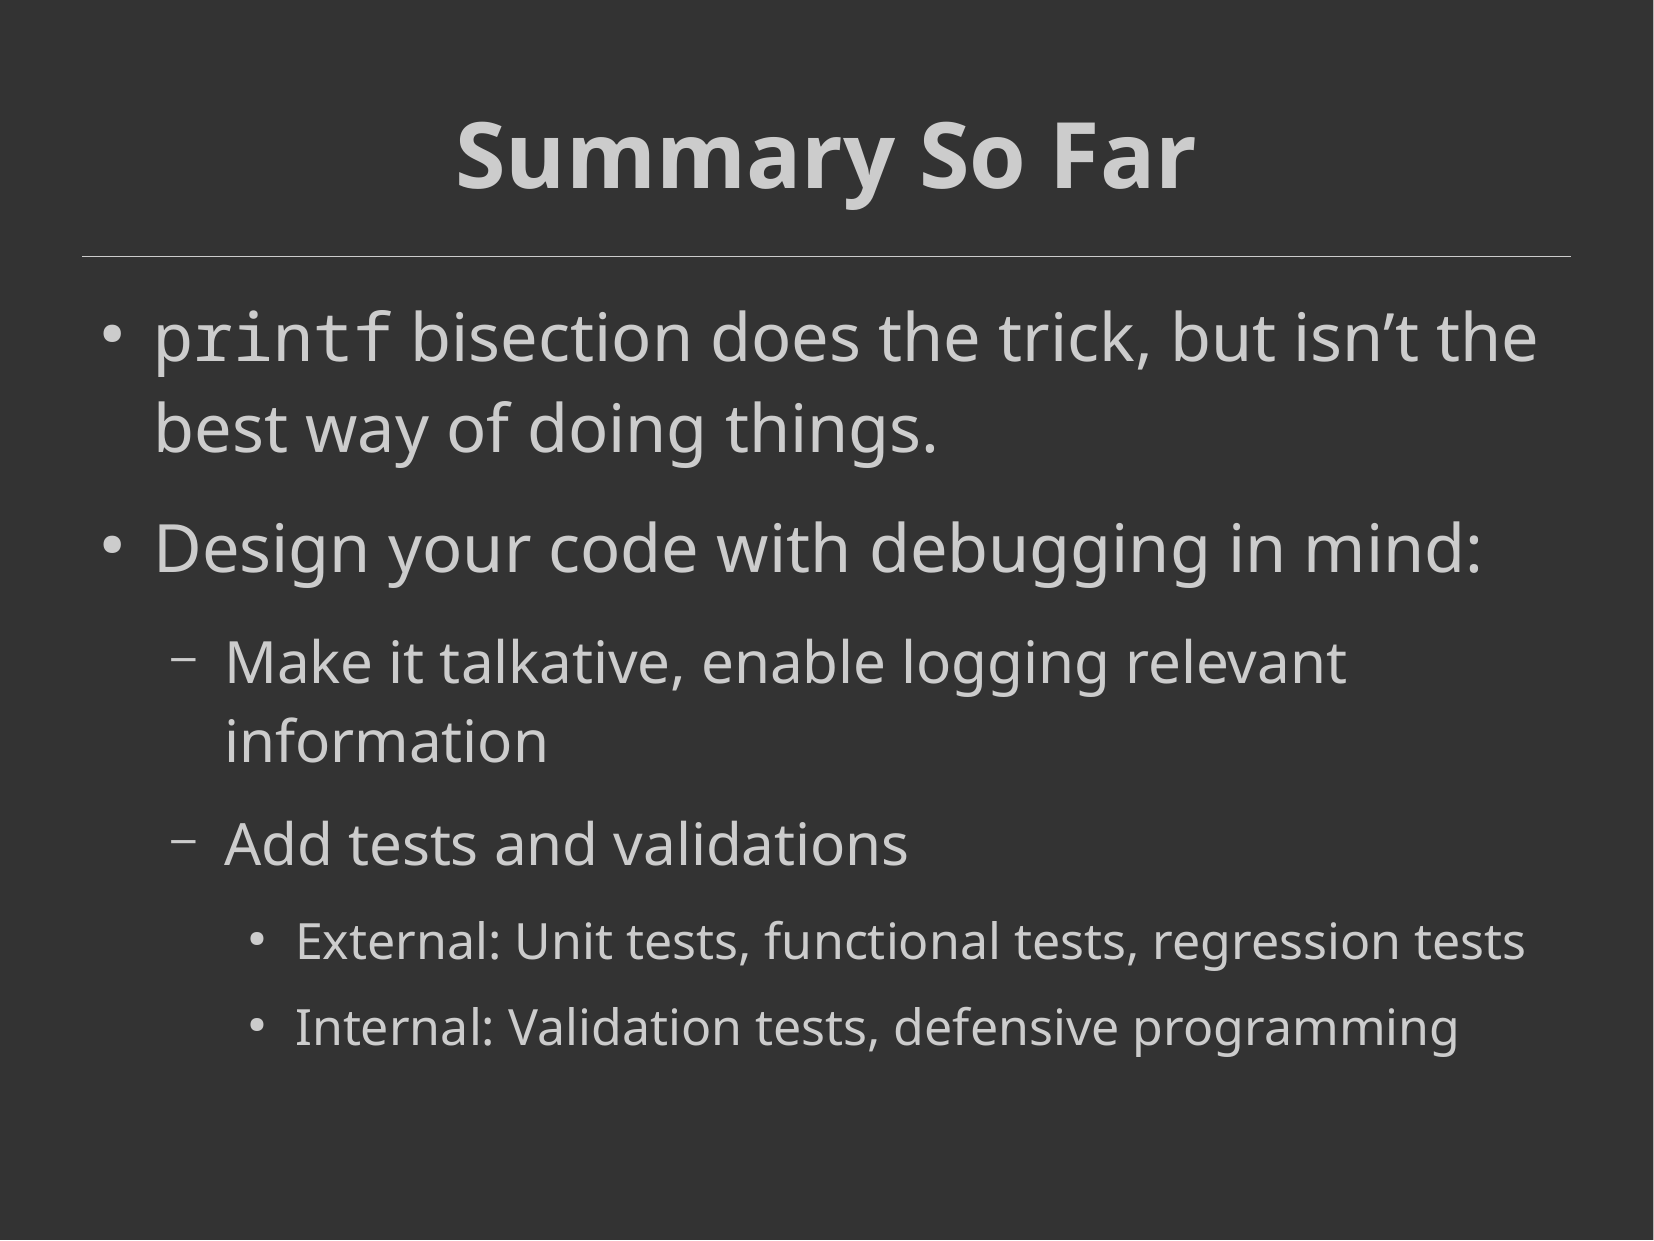

# Summary So Far
printf bisection does the trick, but isn’t the best way of doing things.
Design your code with debugging in mind:
Make it talkative, enable logging relevant information
Add tests and validations
External: Unit tests, functional tests, regression tests
Internal: Validation tests, defensive programming